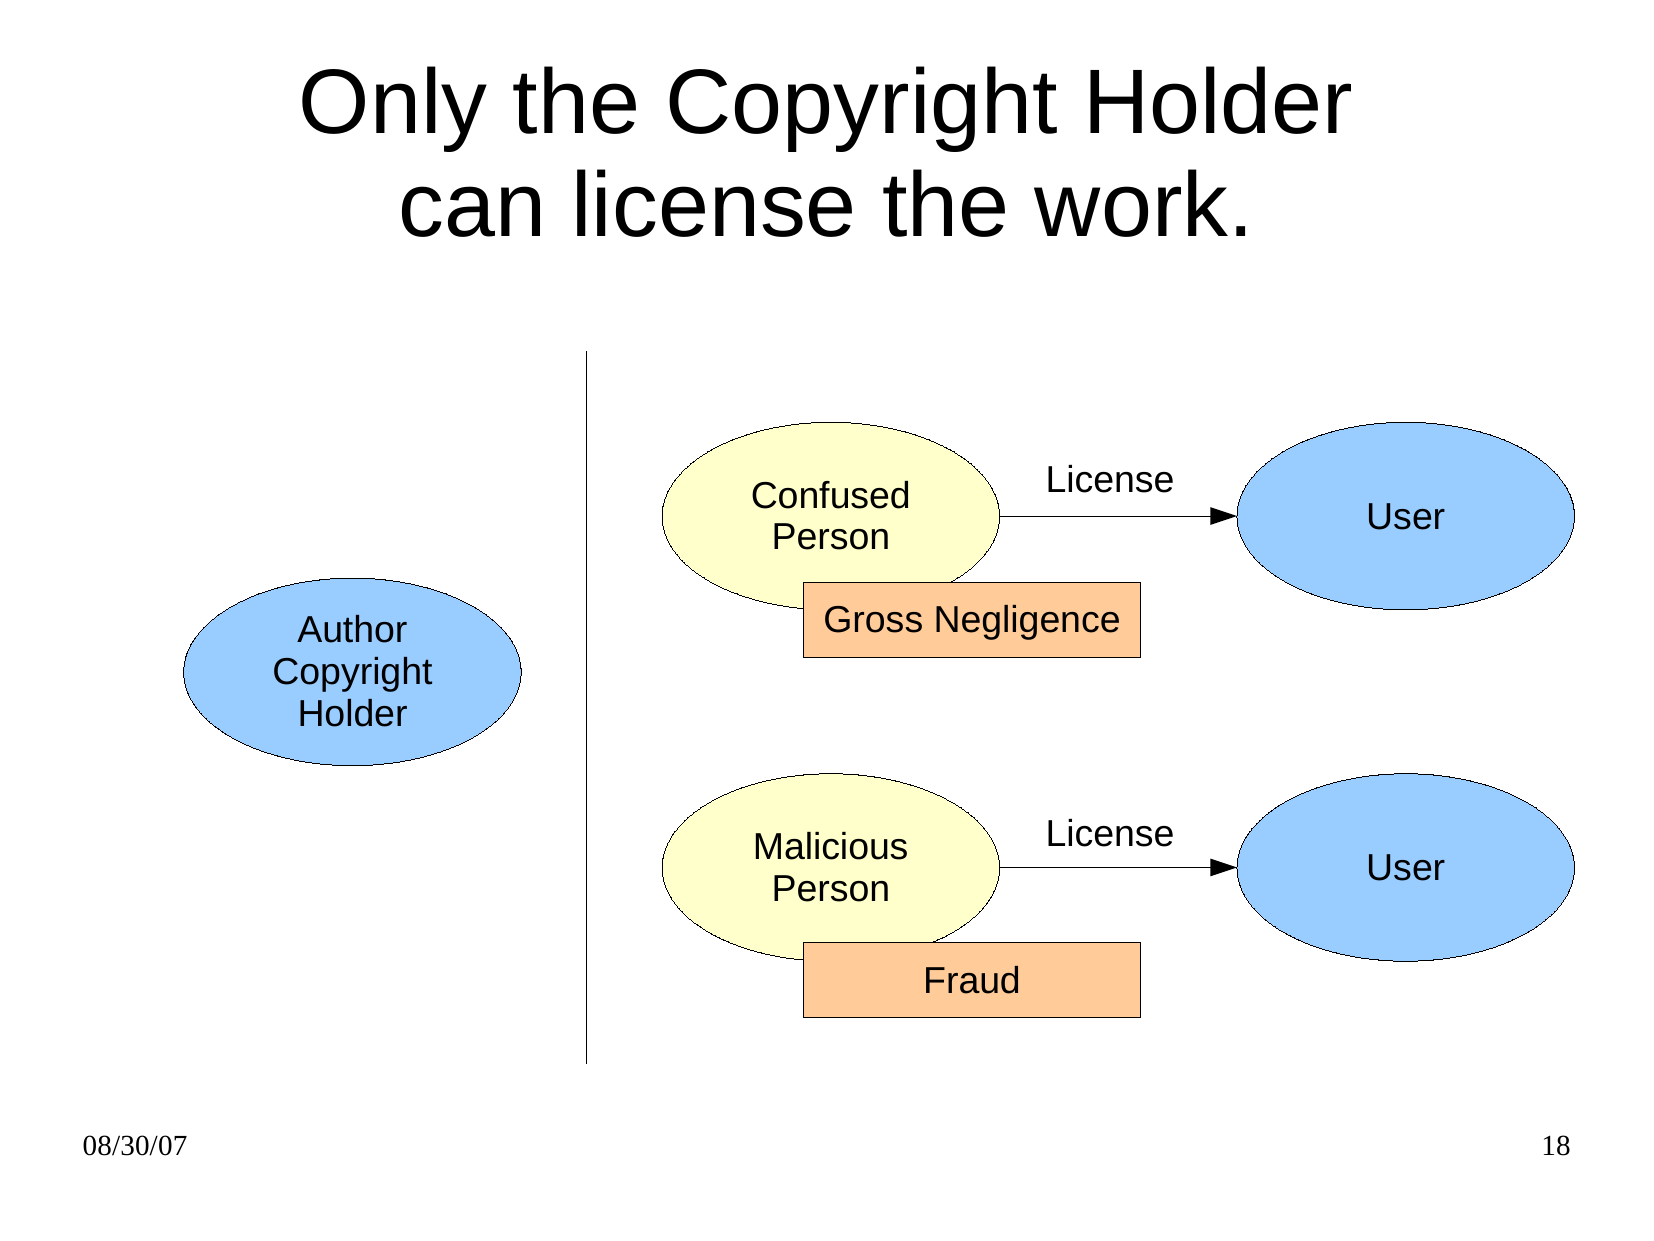

# Only the Copyright Holder can license the work.
Confused
Person
User
License
Author
Copyright
Holder
Gross Negligence
Malicious
Person
User
License
Fraud
08/30/07
18